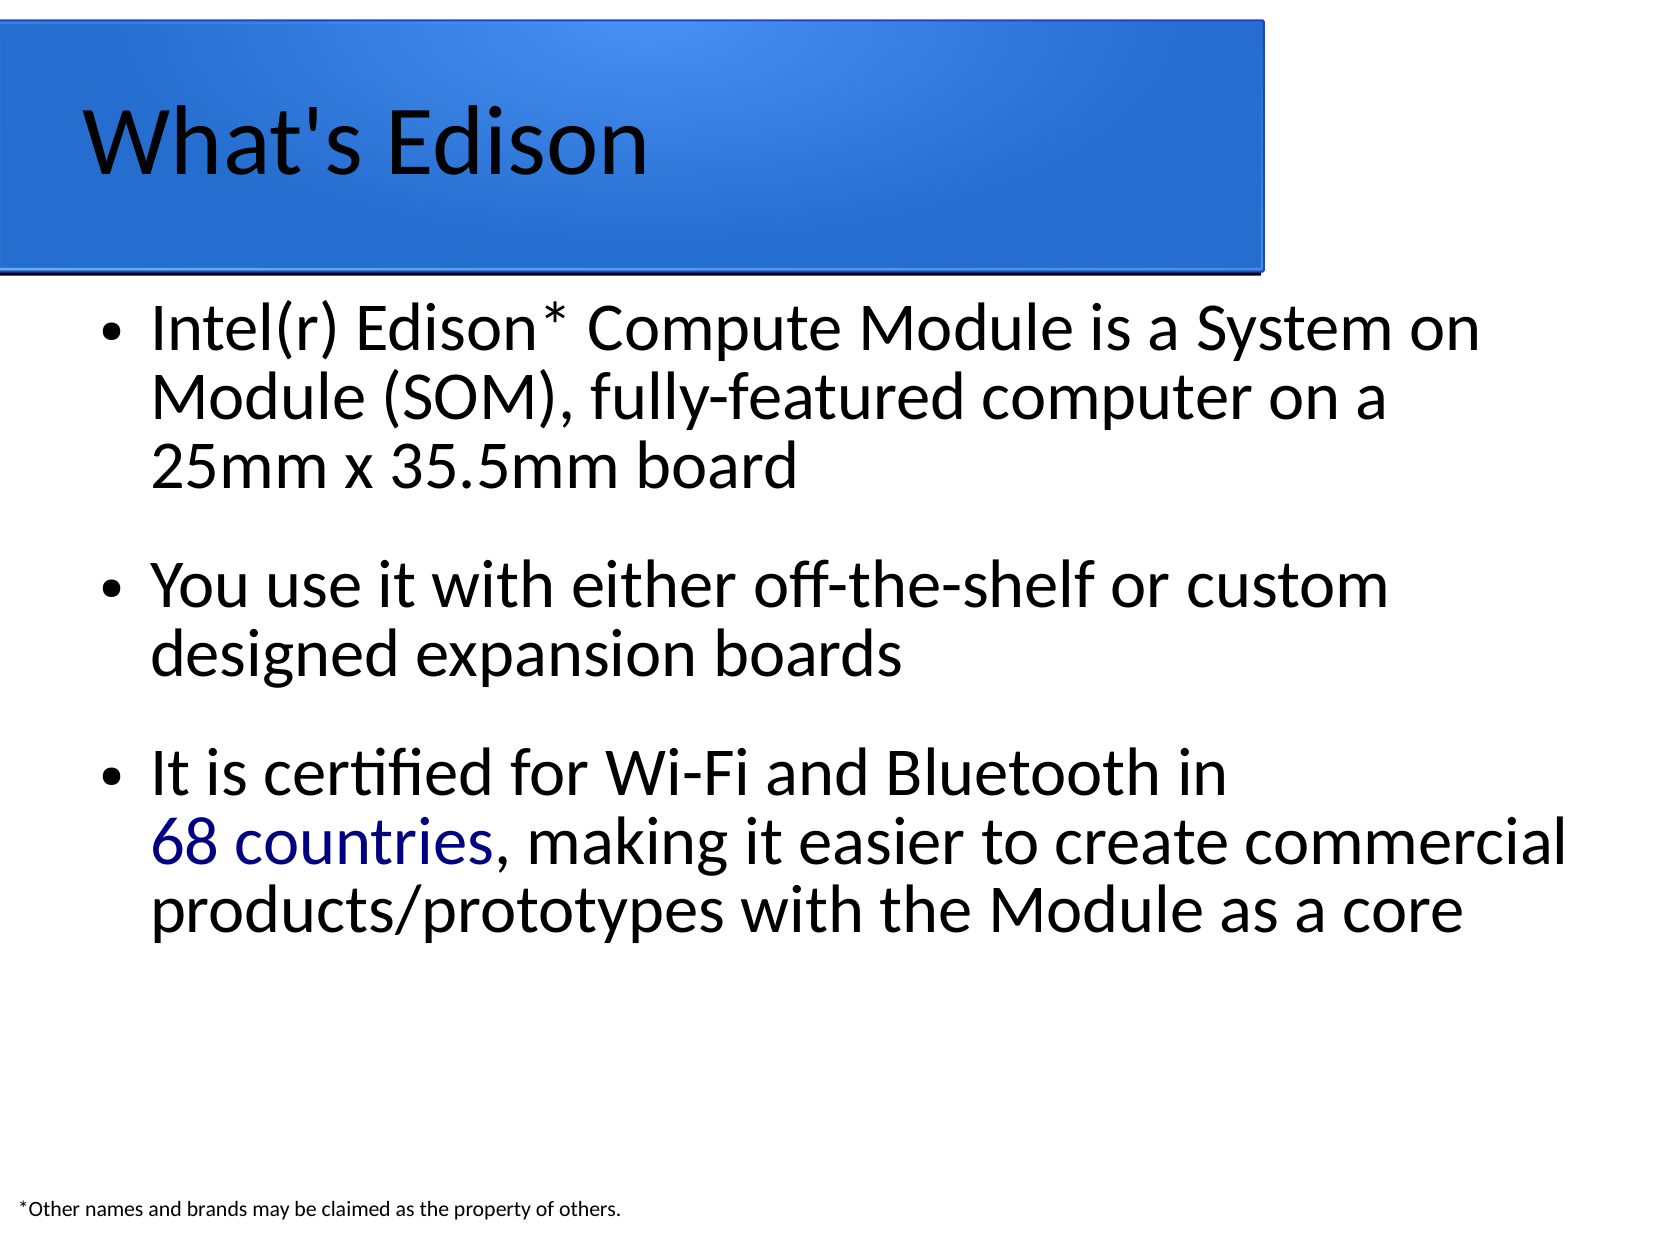

# What's Edison
Intel(r) Edison* Compute Module is a System on Module (SOM), fully-featured computer on a 25mm x 35.5mm board
You use it with either off-the-shelf or custom designed expansion boards
It is certified for Wi-Fi and Bluetooth in 68 countries, making it easier to create commercial products/prototypes with the Module as a core
*Other names and brands may be claimed as the property of others.